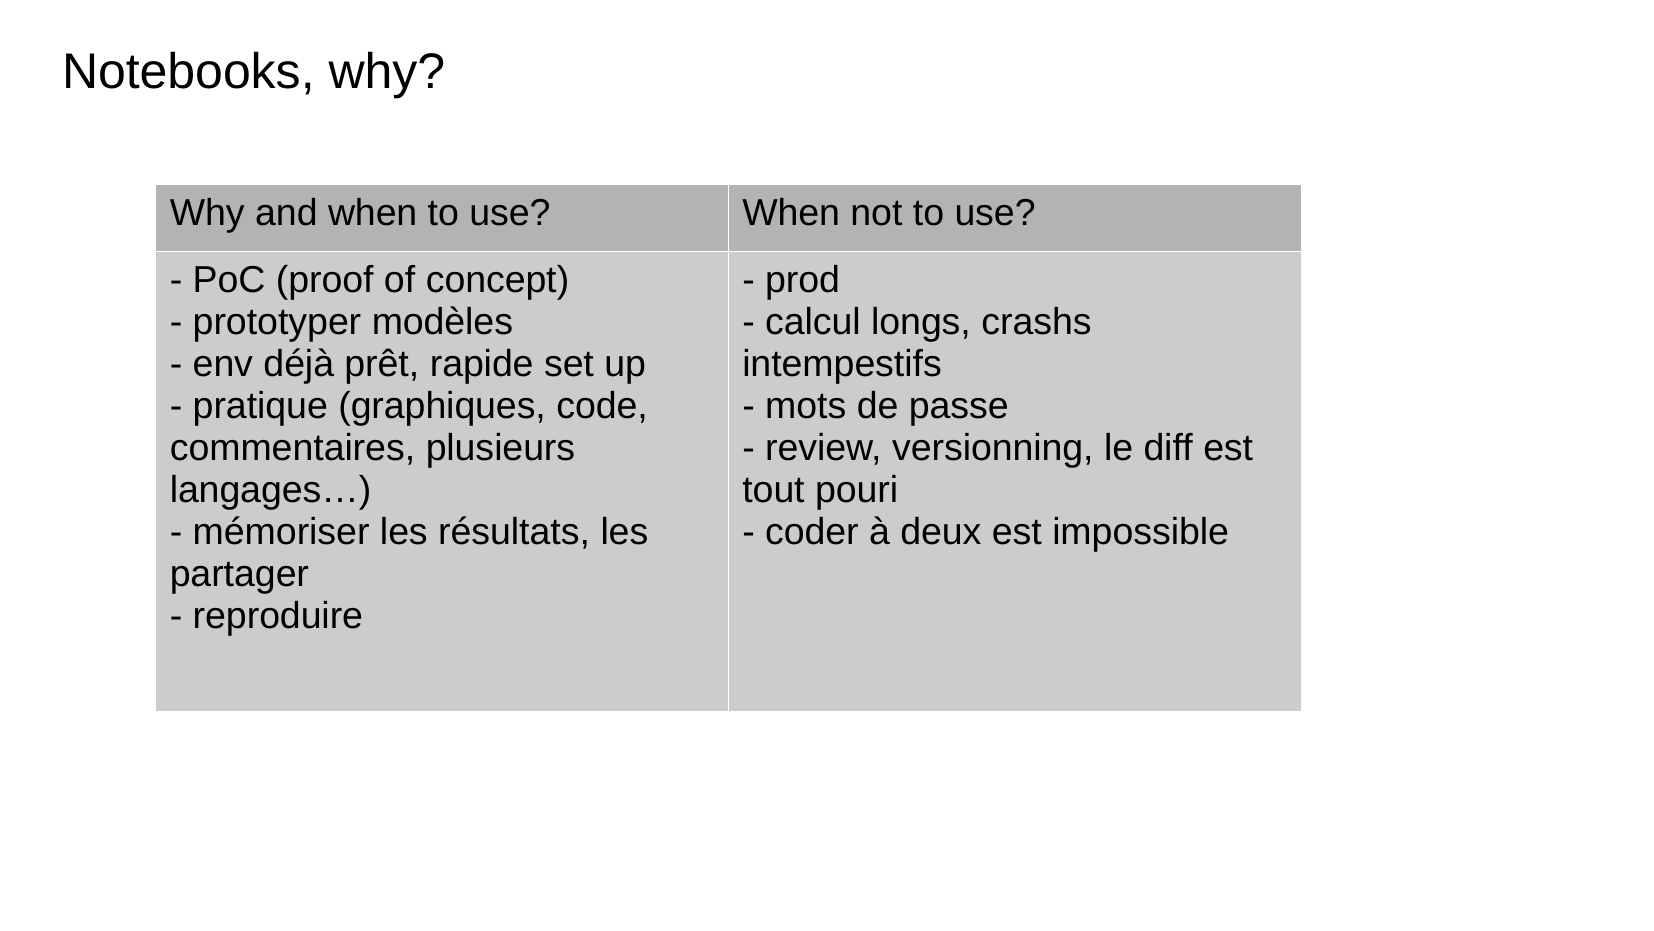

Notebooks, why?
| Why and when to use? | When not to use? |
| --- | --- |
| - PoC (proof of concept) - prototyper modèles - env déjà prêt, rapide set up - pratique (graphiques, code, commentaires, plusieurs langages…) - mémoriser les résultats, les partager - reproduire | - prod - calcul longs, crashs intempestifs - mots de passe - review, versionning, le diff est tout pouri - coder à deux est impossible |